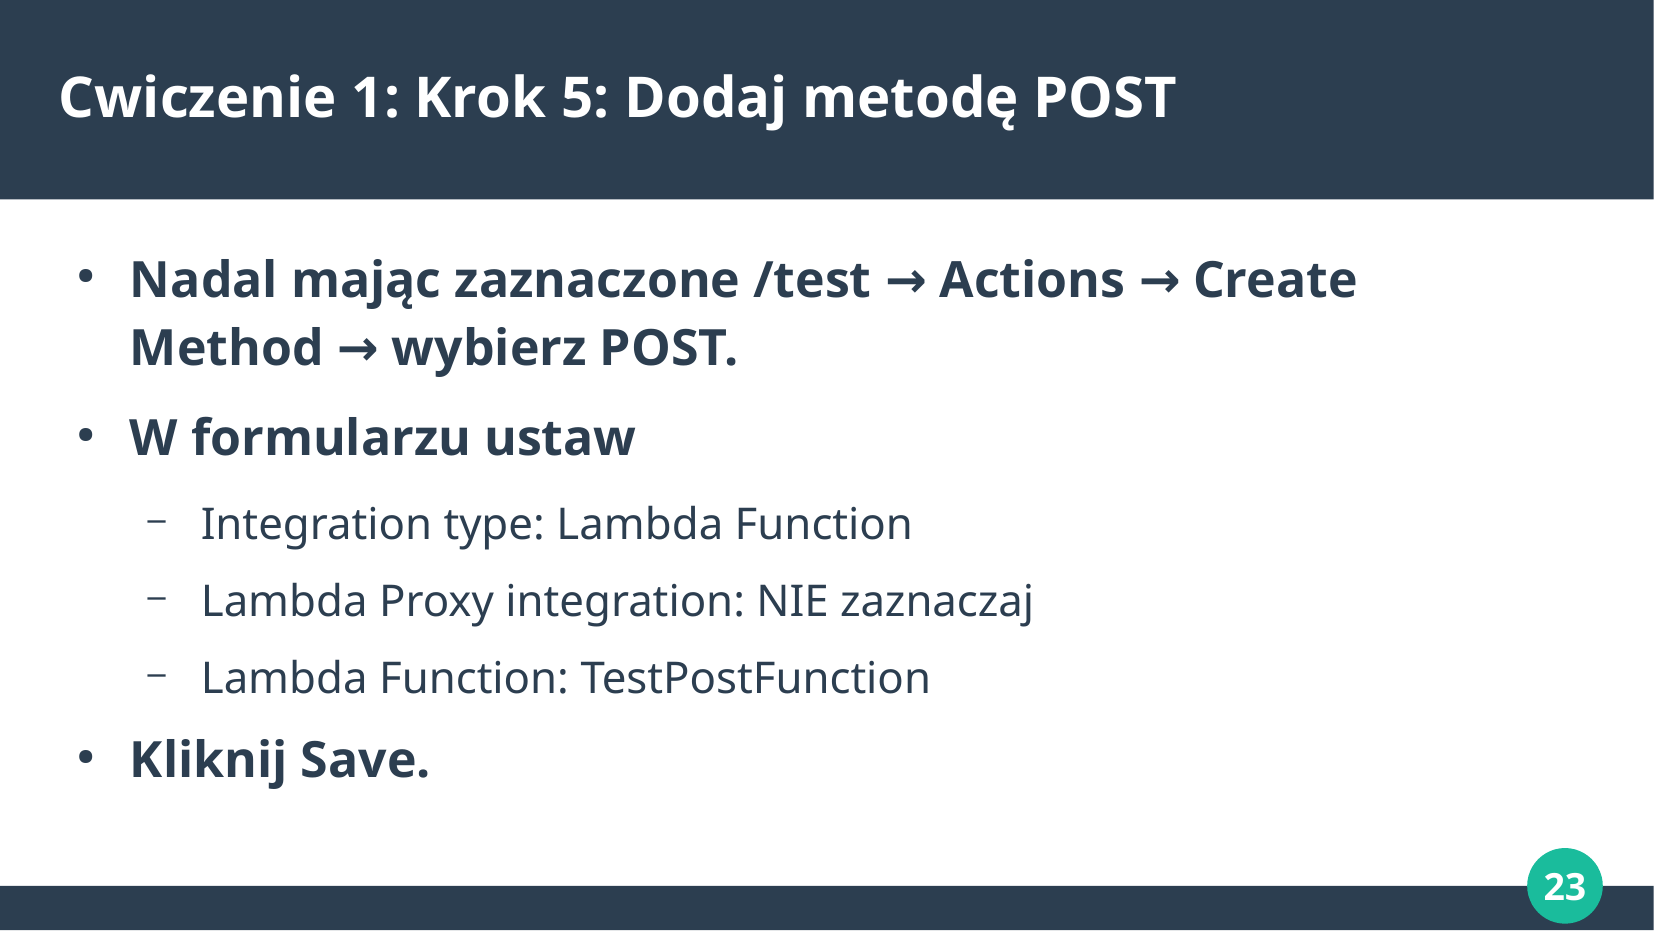

# Cwiczenie 1: Krok 5: Dodaj metodę POST
Nadal mając zaznaczone /test → Actions → Create Method → wybierz POST.
W formularzu ustaw
Integration type: Lambda Function
Lambda Proxy integration: NIE zaznaczaj
Lambda Function: TestPostFunction
Kliknij Save.